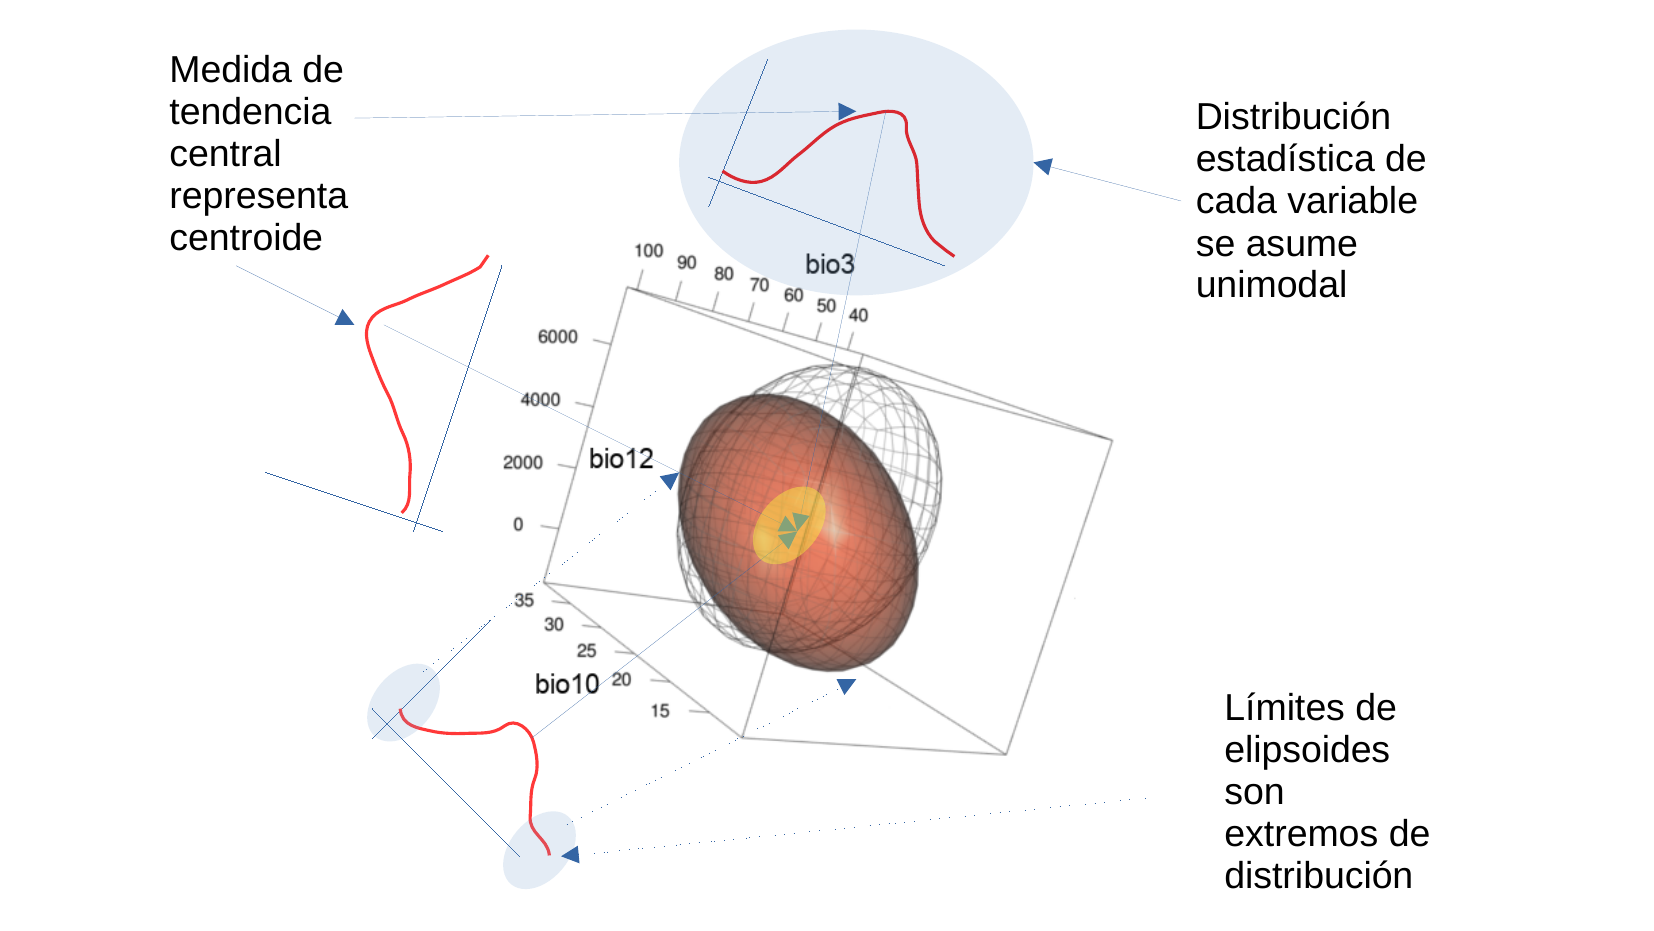

Medida de tendencia central representa centroide
Distribución estadística de cada variable se asume unimodal
Límites de elipsoides son extremos de distribución